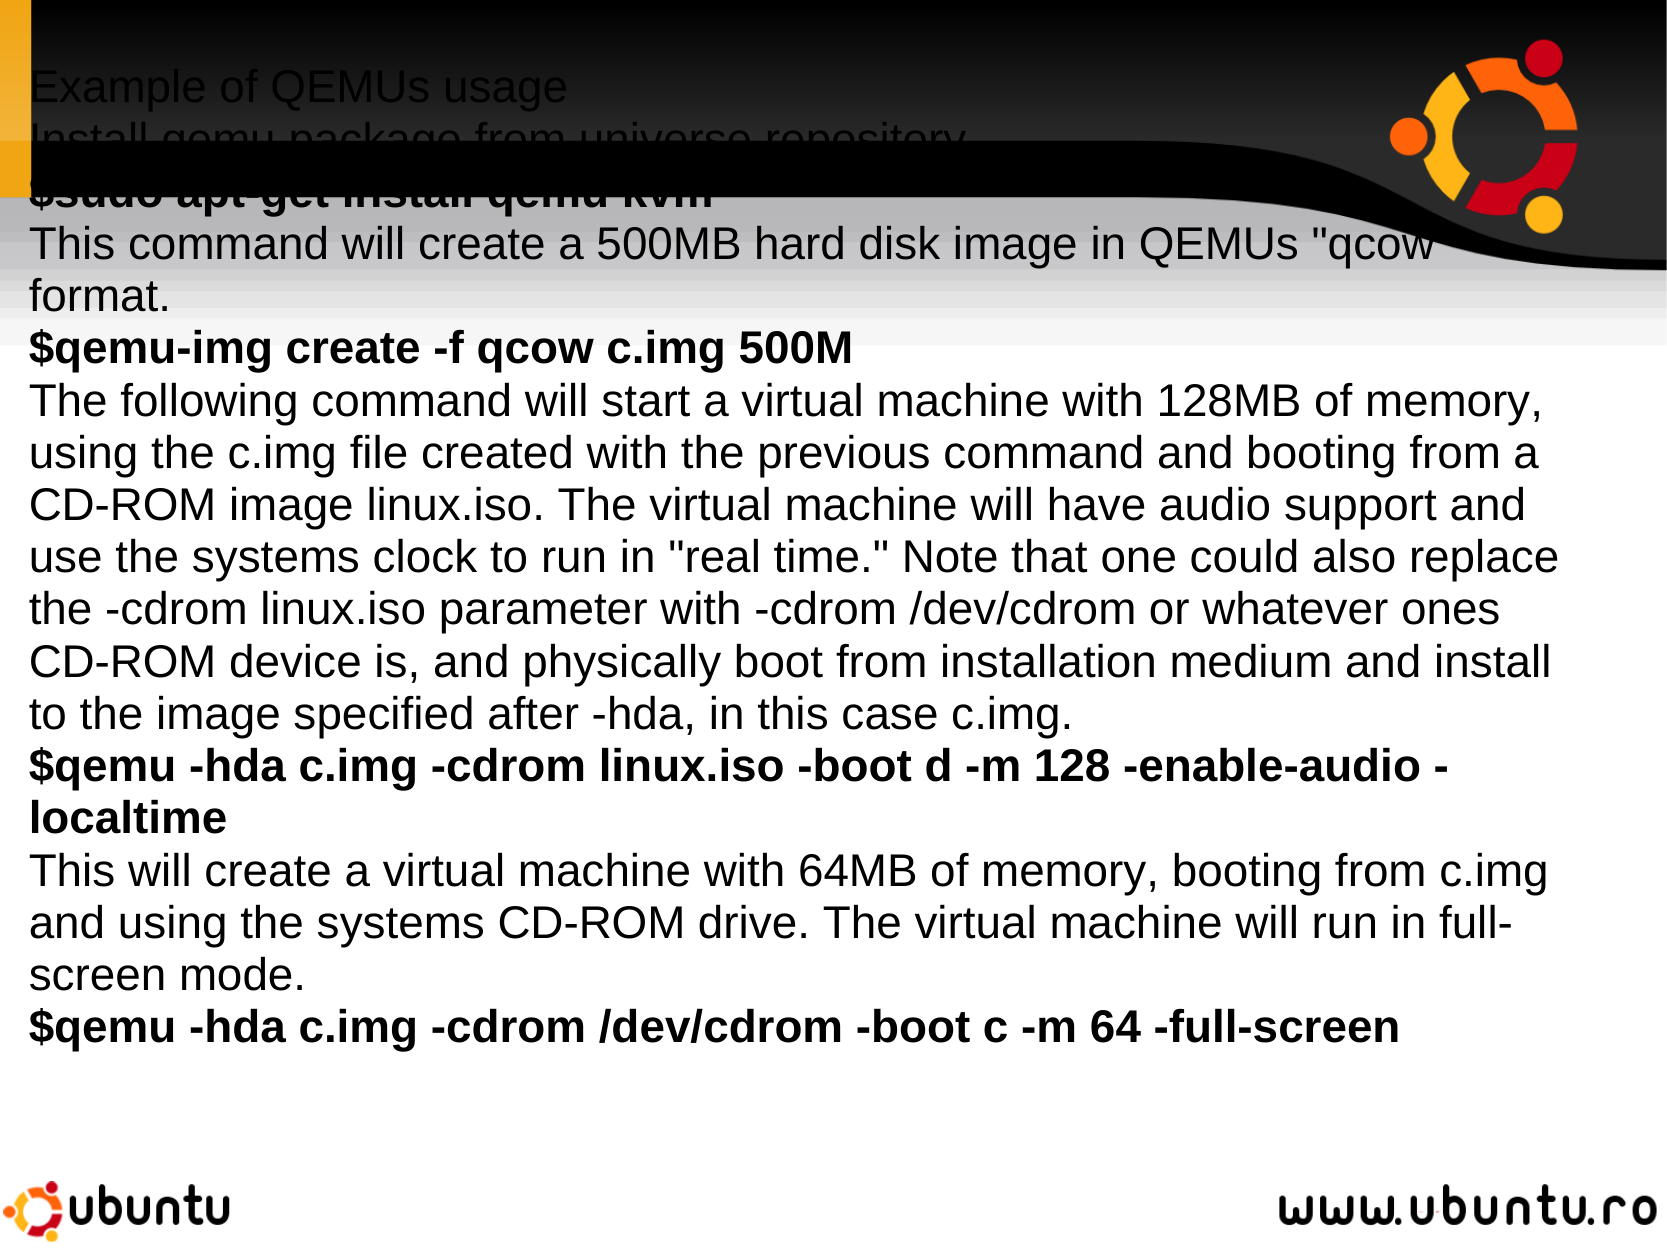

Example of QEMUs usage
Install qemu package from universe repository.
$sudo apt-get install qemu kvm
This command will create a 500MB hard disk image in QEMUs "qcow" format.
$qemu-img create -f qcow c.img 500M
The following command will start a virtual machine with 128MB of memory, using the c.img file created with the previous command and booting from a CD-ROM image linux.iso. The virtual machine will have audio support and use the systems clock to run in "real time." Note that one could also replace the -cdrom linux.iso parameter with -cdrom /dev/cdrom or whatever ones CD-ROM device is, and physically boot from installation medium and install to the image specified after -hda, in this case c.img.
$qemu -hda c.img -cdrom linux.iso -boot d -m 128 -enable-audio -localtime
This will create a virtual machine with 64MB of memory, booting from c.img and using the systems CD-ROM drive. The virtual machine will run in full-screen mode.
$qemu -hda c.img -cdrom /dev/cdrom -boot c -m 64 -full-screen